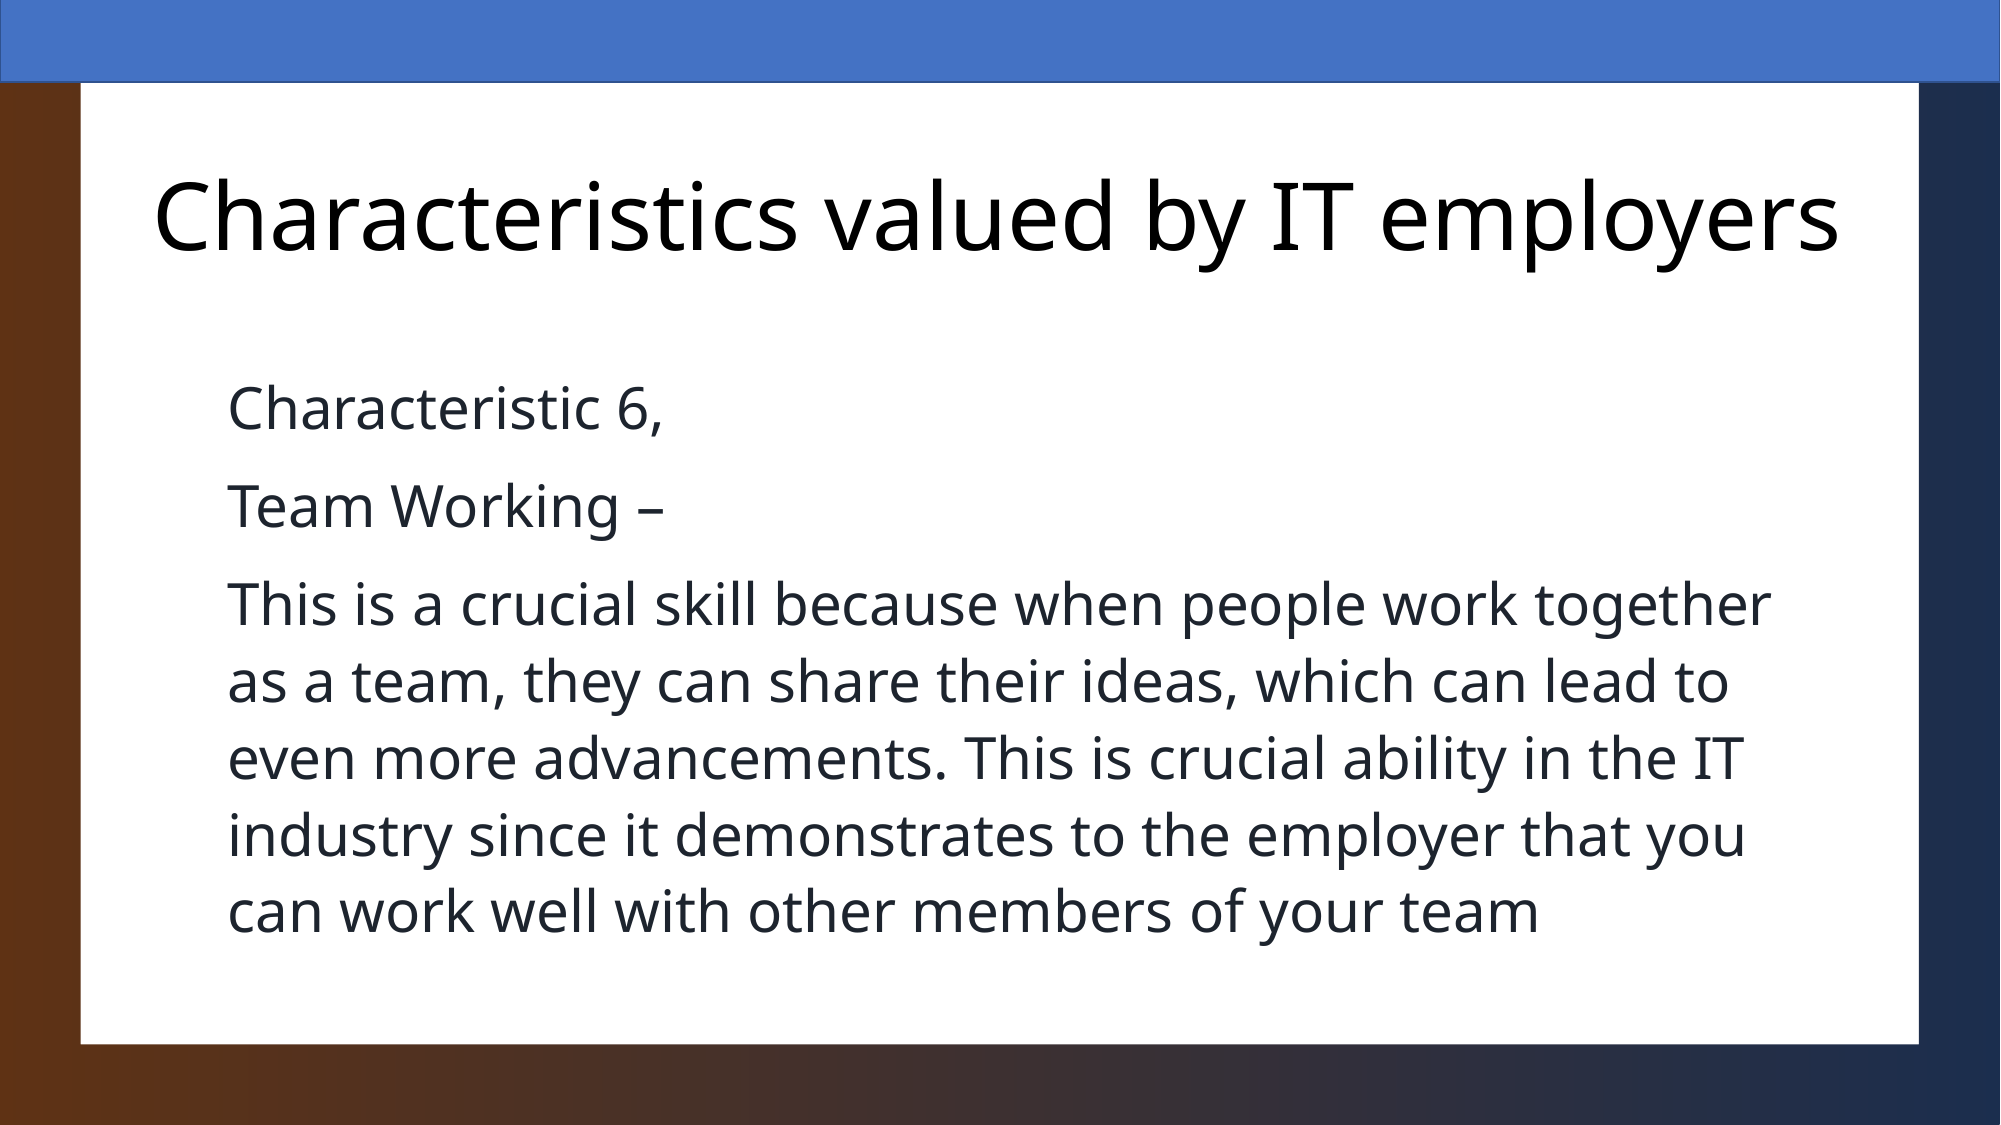

# Characteristics valued by IT employers
Characteristic 6,
Team Working –
This is a crucial skill because when people work together as a team, they can share their ideas, which can lead to even more advancements. This is crucial ability in the IT industry since it demonstrates to the employer that you can work well with other members of your team